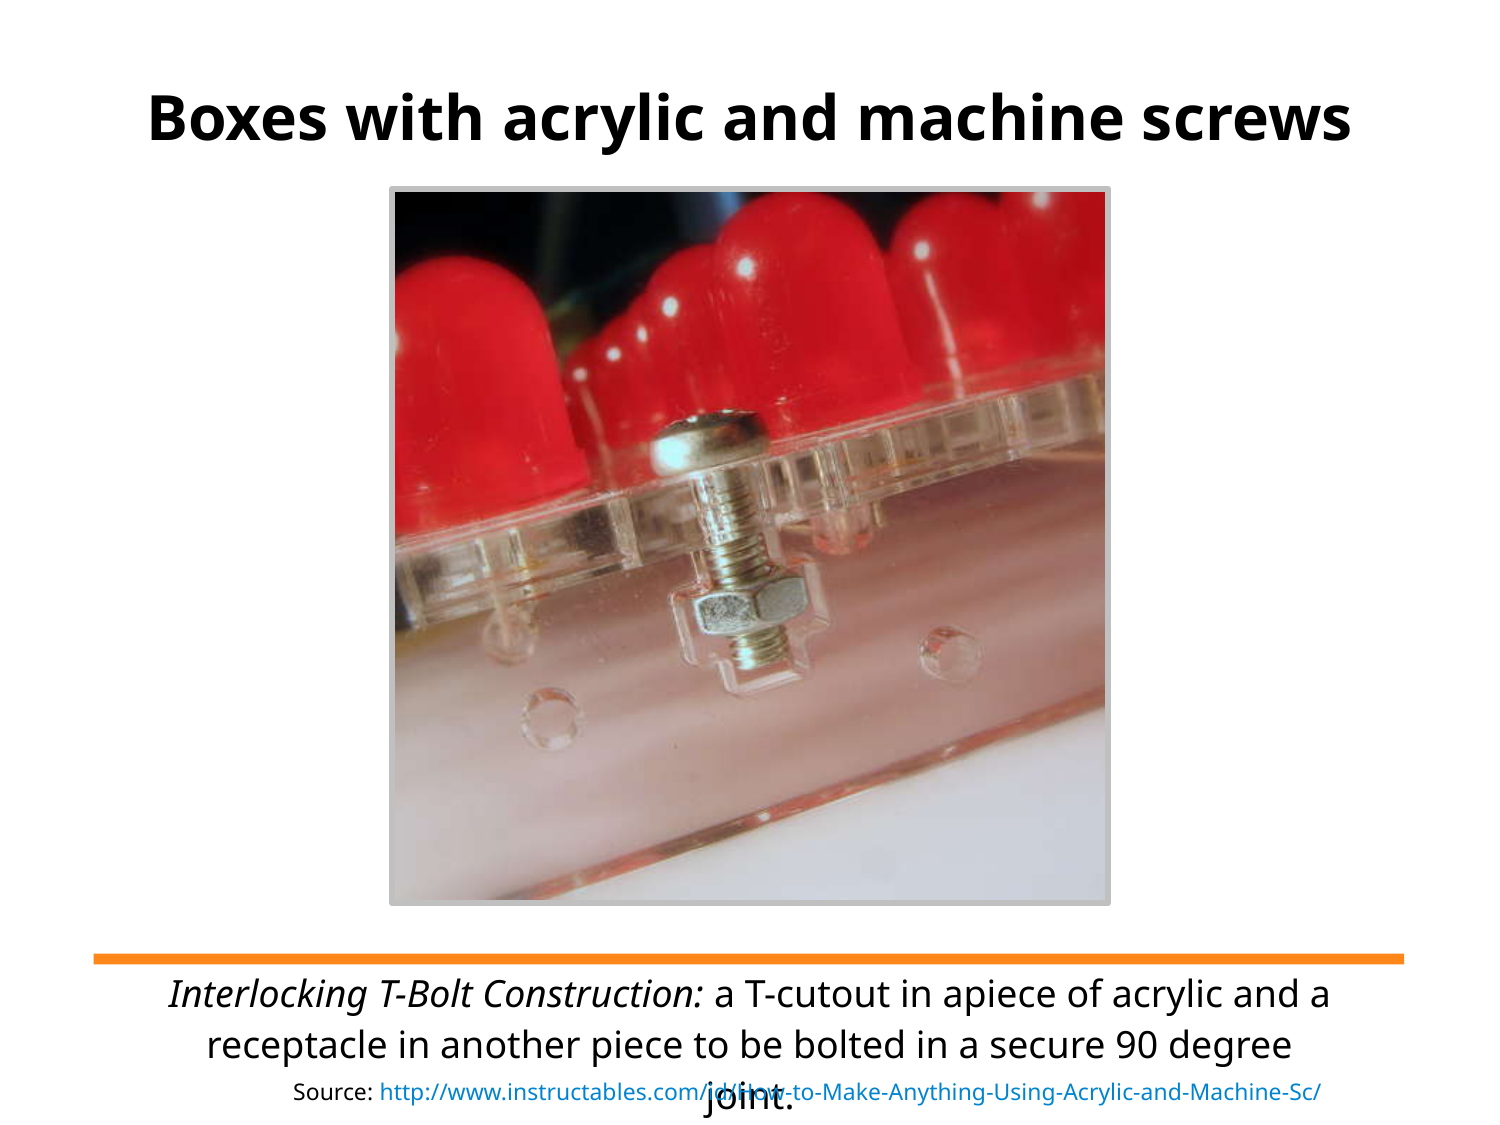

# Boxes with acrylic and machine screws
Interlocking T-Bolt Construction: a T-cutout in apiece of acrylic and a receptacle in another piece to be bolted in a secure 90 degree joint.
Source: http://www.instructables.com/id/How-to-Make-Anything-Using-Acrylic-and-Machine-Sc/